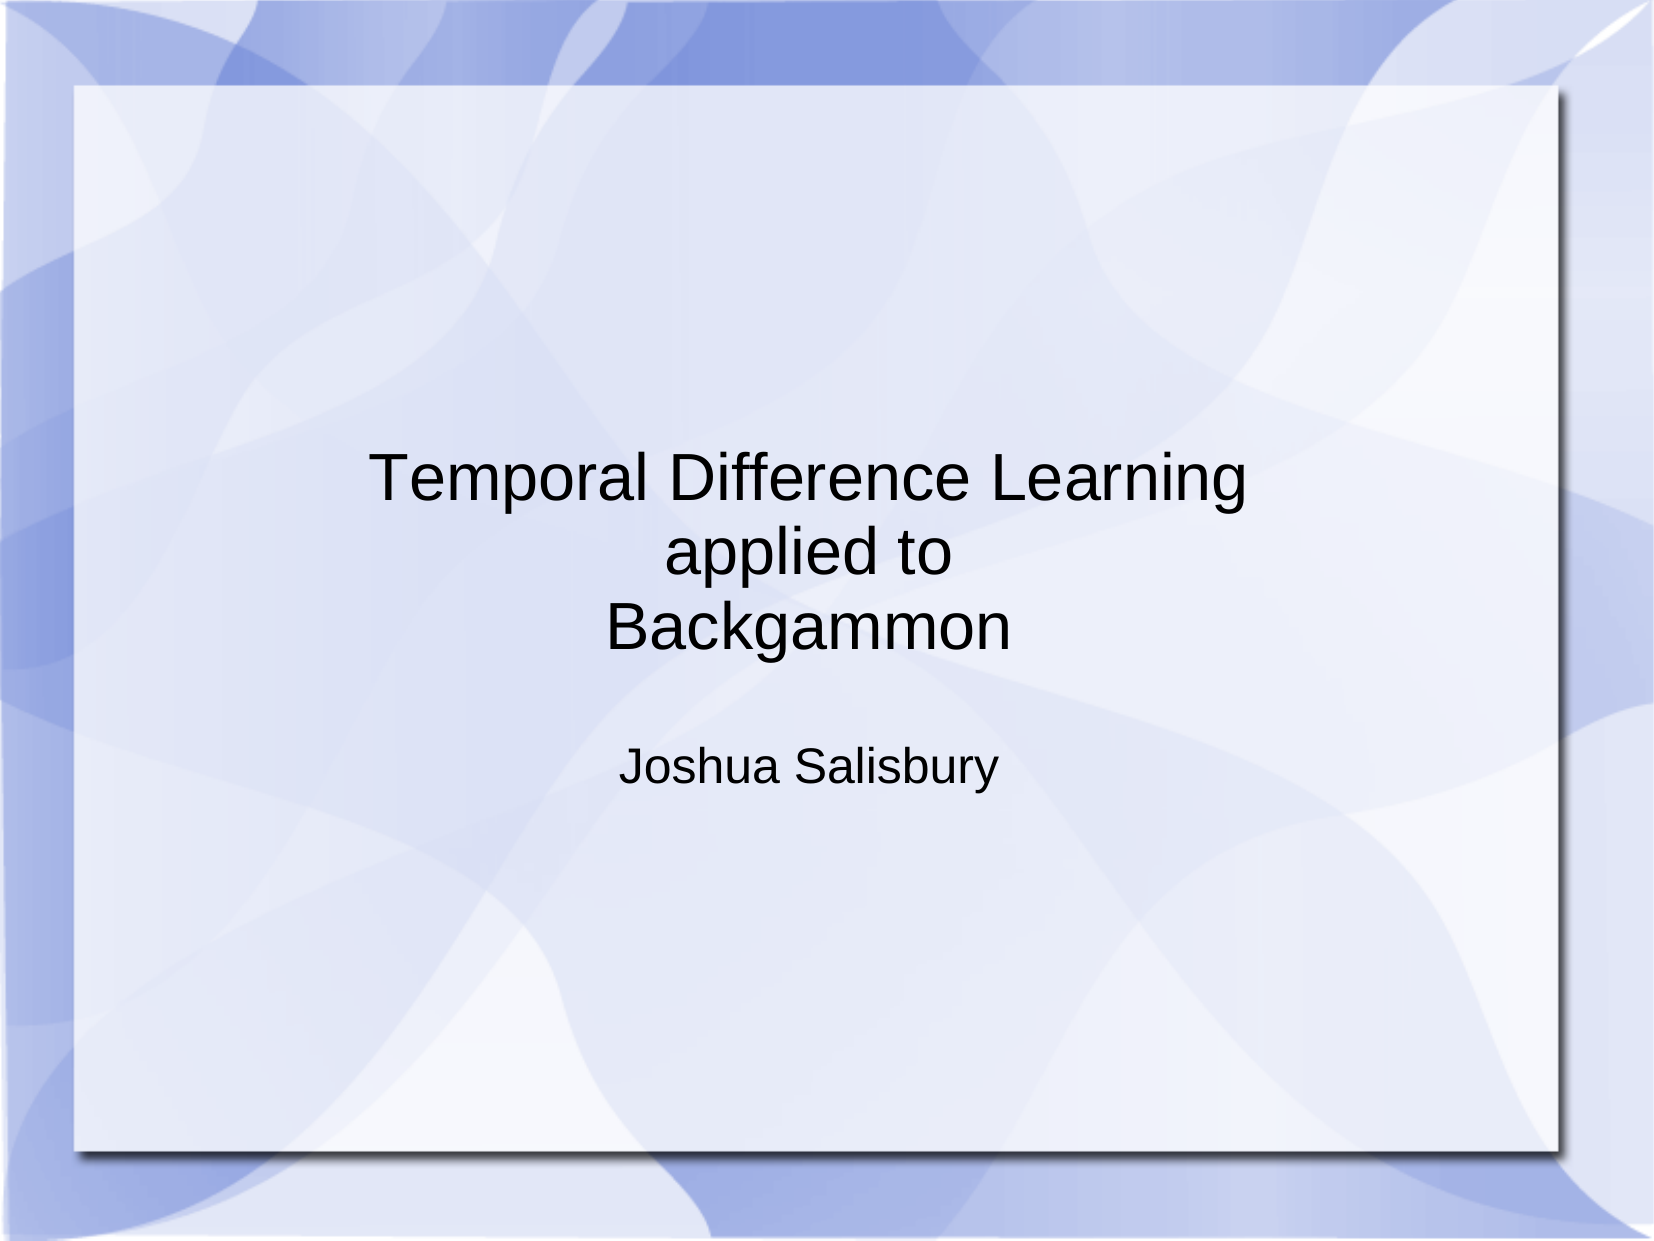

# Temporal Difference Learning
applied to
Backgammon
Joshua Salisbury